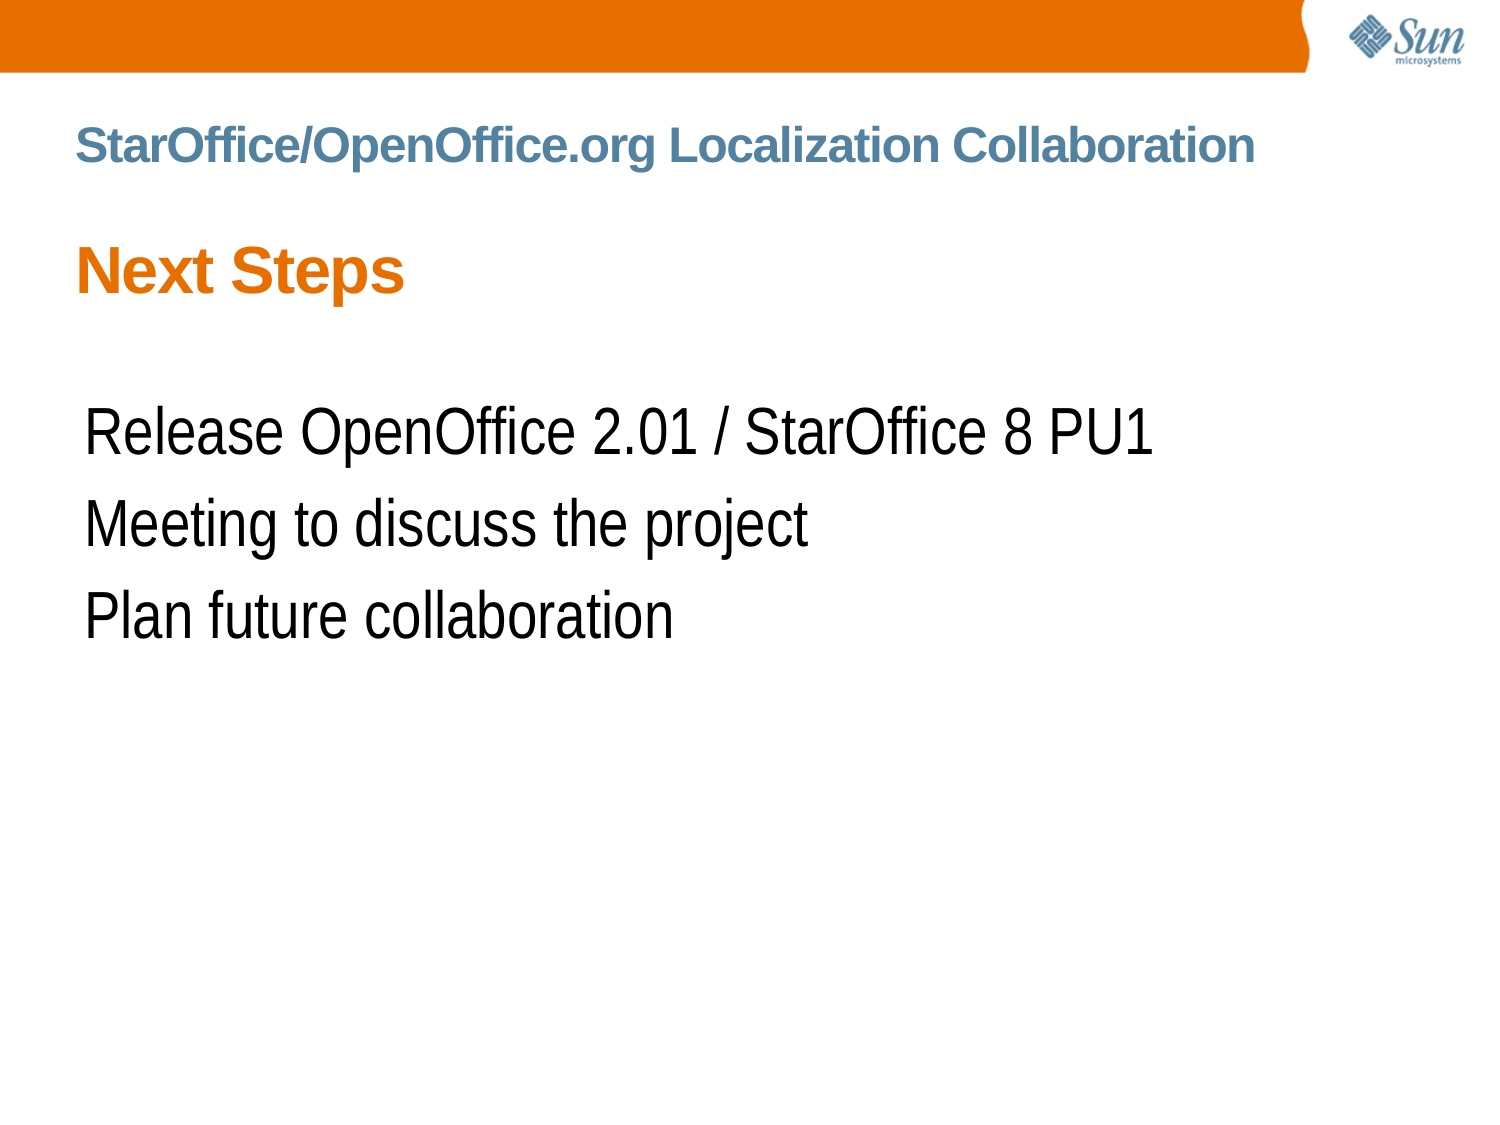

# StarOffice/OpenOffice.org Localization Collaboration Next Steps
Release OpenOffice 2.01 / StarOffice 8 PU1
Meeting to discuss the project
Plan future collaboration